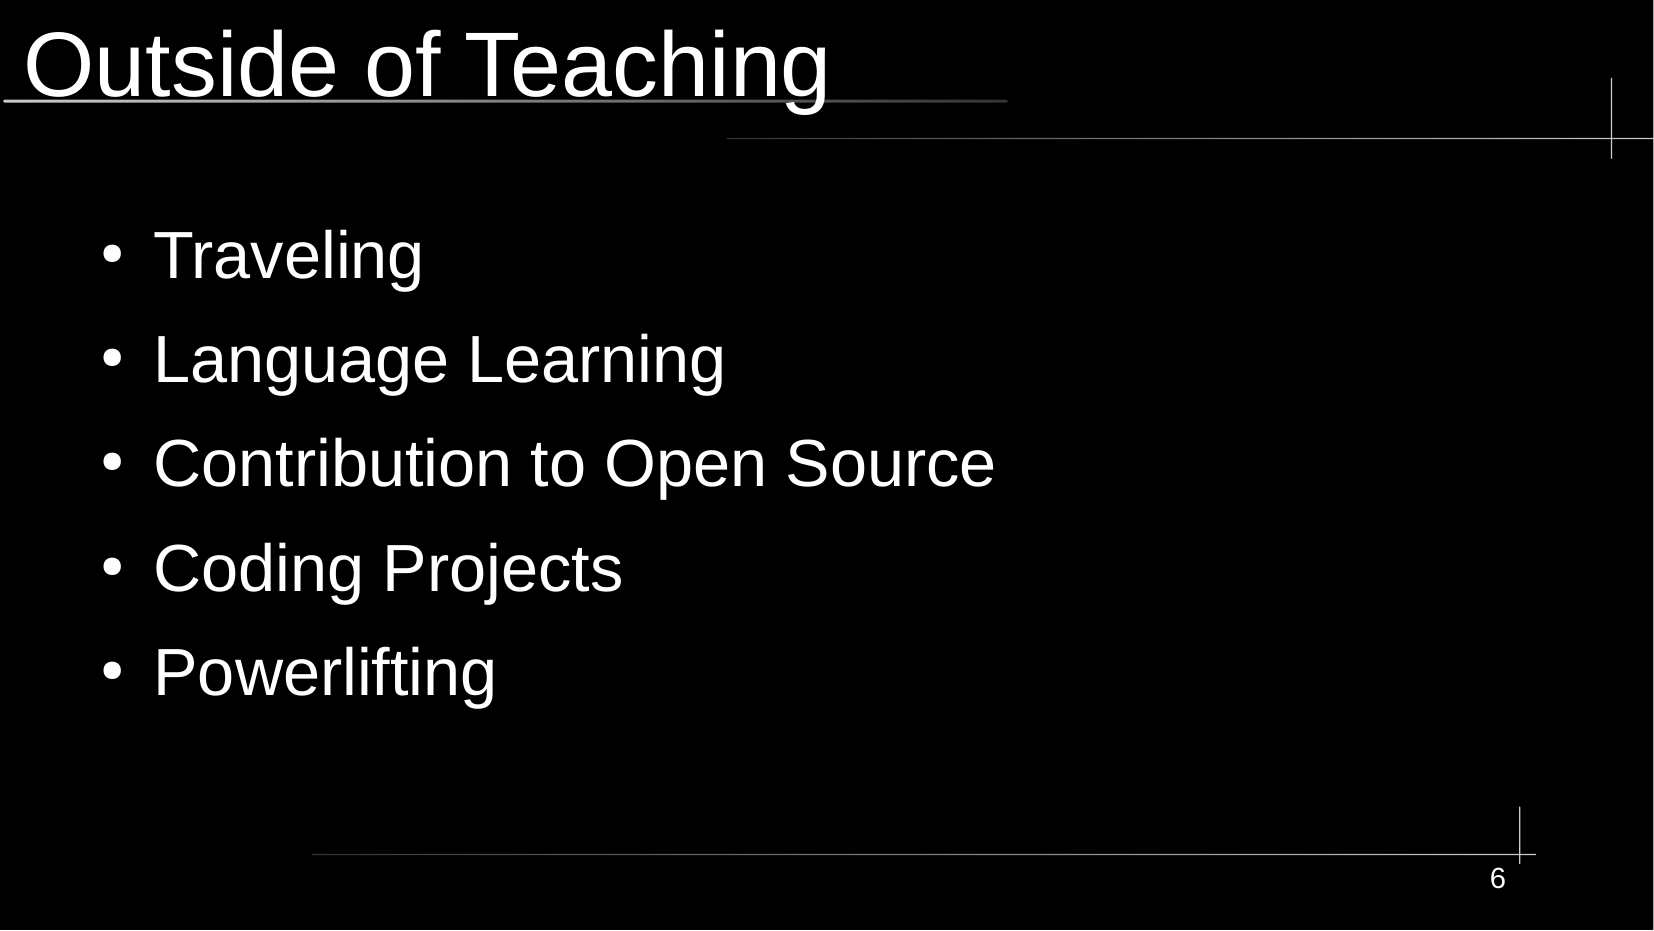

# Outside of Teaching
Traveling
Language Learning
Contribution to Open Source
Coding Projects
Powerlifting
6